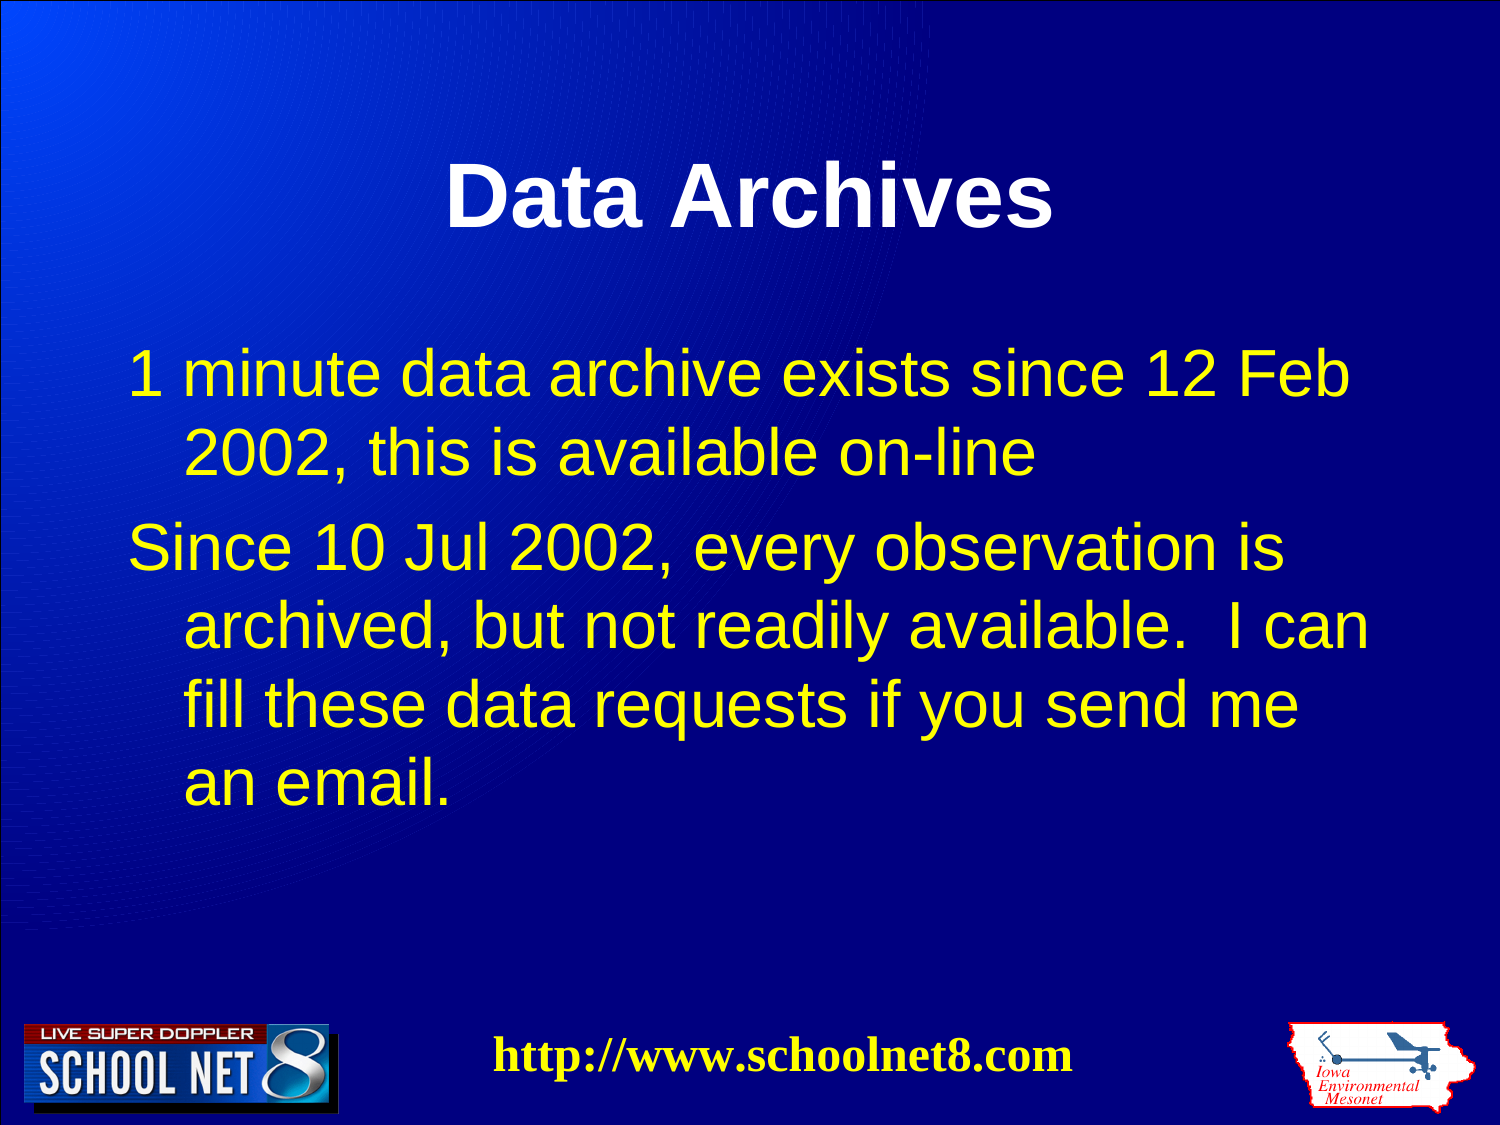

# Data Archives
1 minute data archive exists since 12 Feb 2002, this is available on-line
Since 10 Jul 2002, every observation is archived, but not readily available. I can fill these data requests if you send me an email.